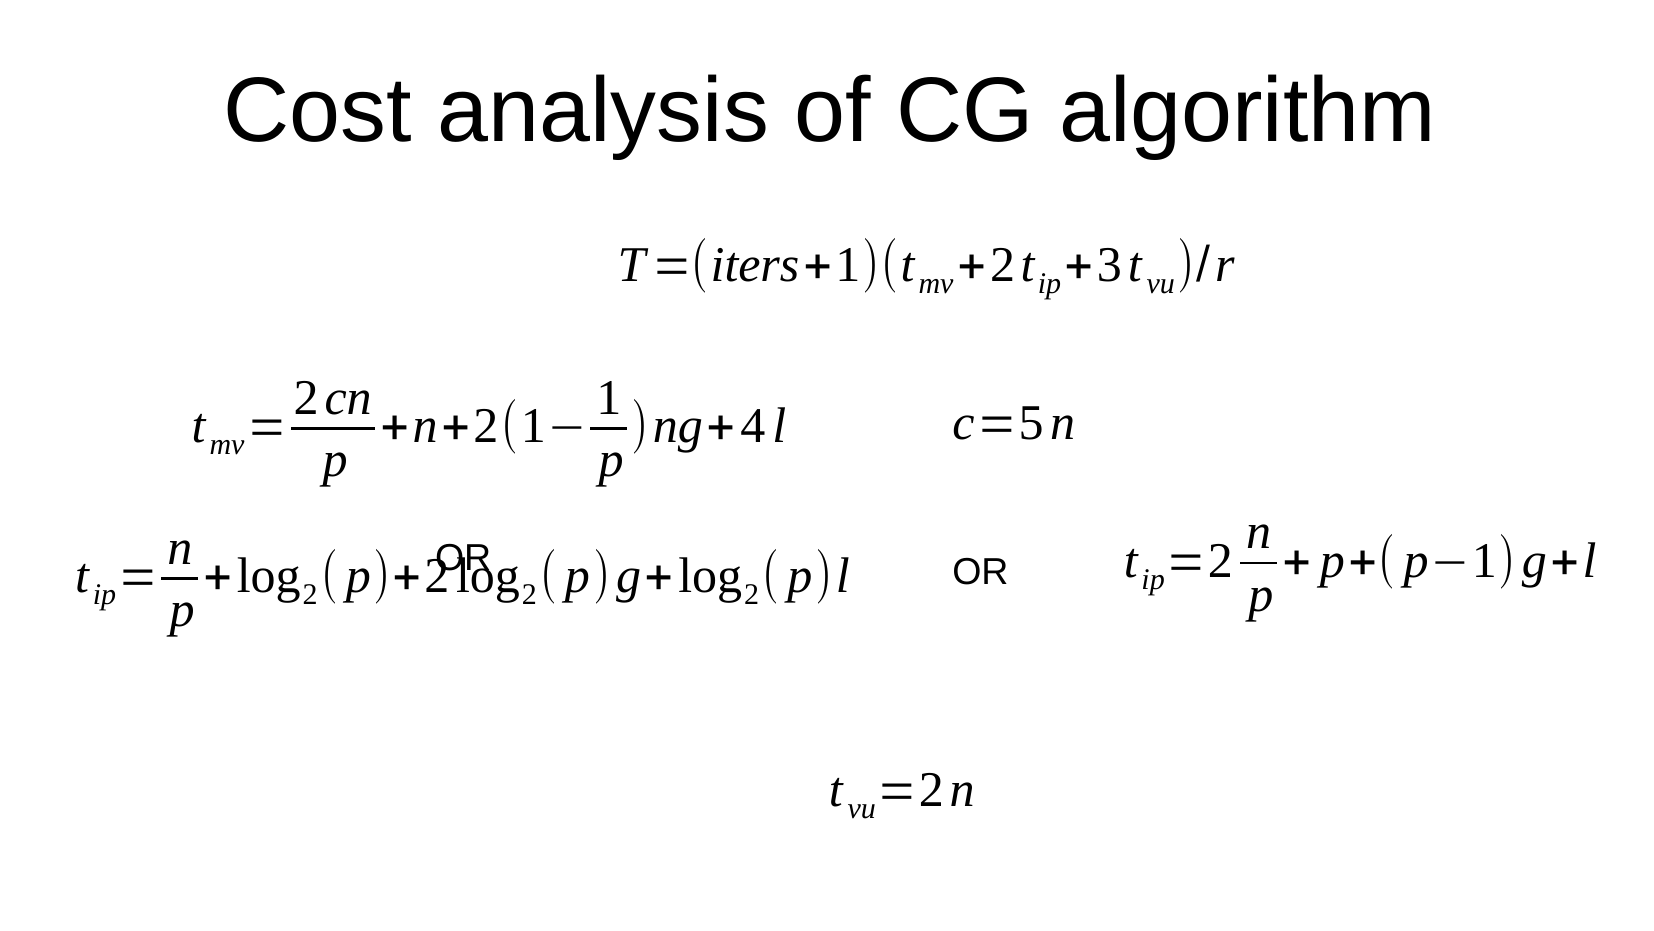

# Cost analysis of CG algorithm
OR